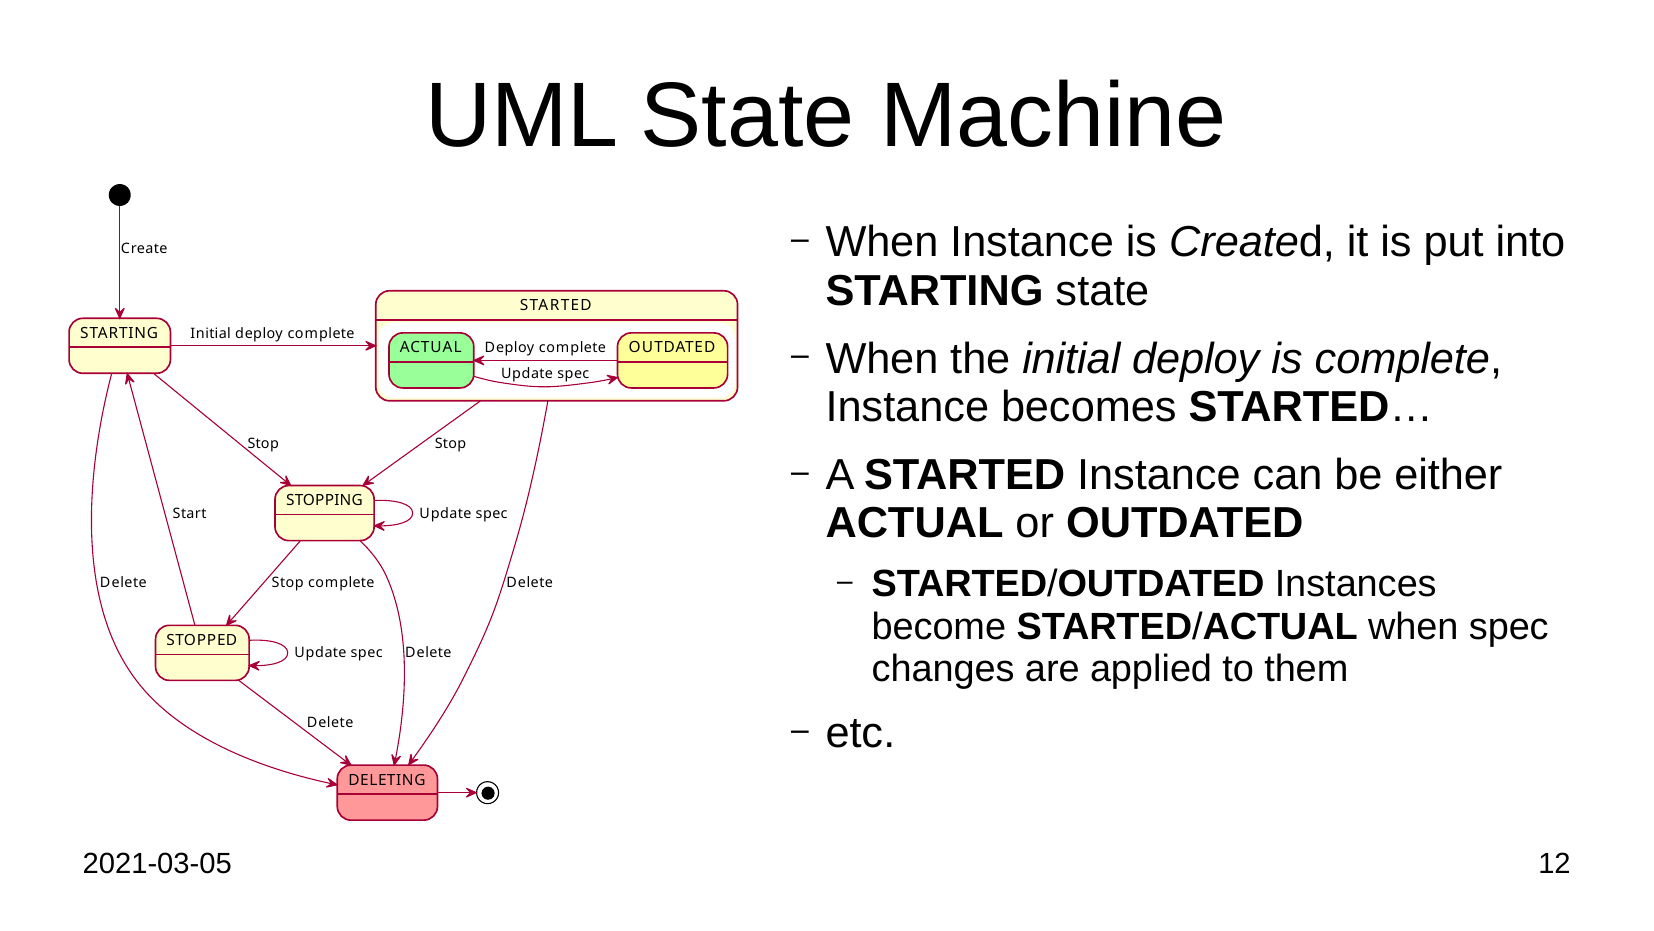

# UML State Machine
When Instance is Created, it is put into STARTING state
When the initial deploy is complete, Instance becomes STARTED…
A STARTED Instance can be either ACTUAL or OUTDATED
STARTED/OUTDATED Instances become STARTED/ACTUAL when spec changes are applied to them
etc.
2021-03-05
12